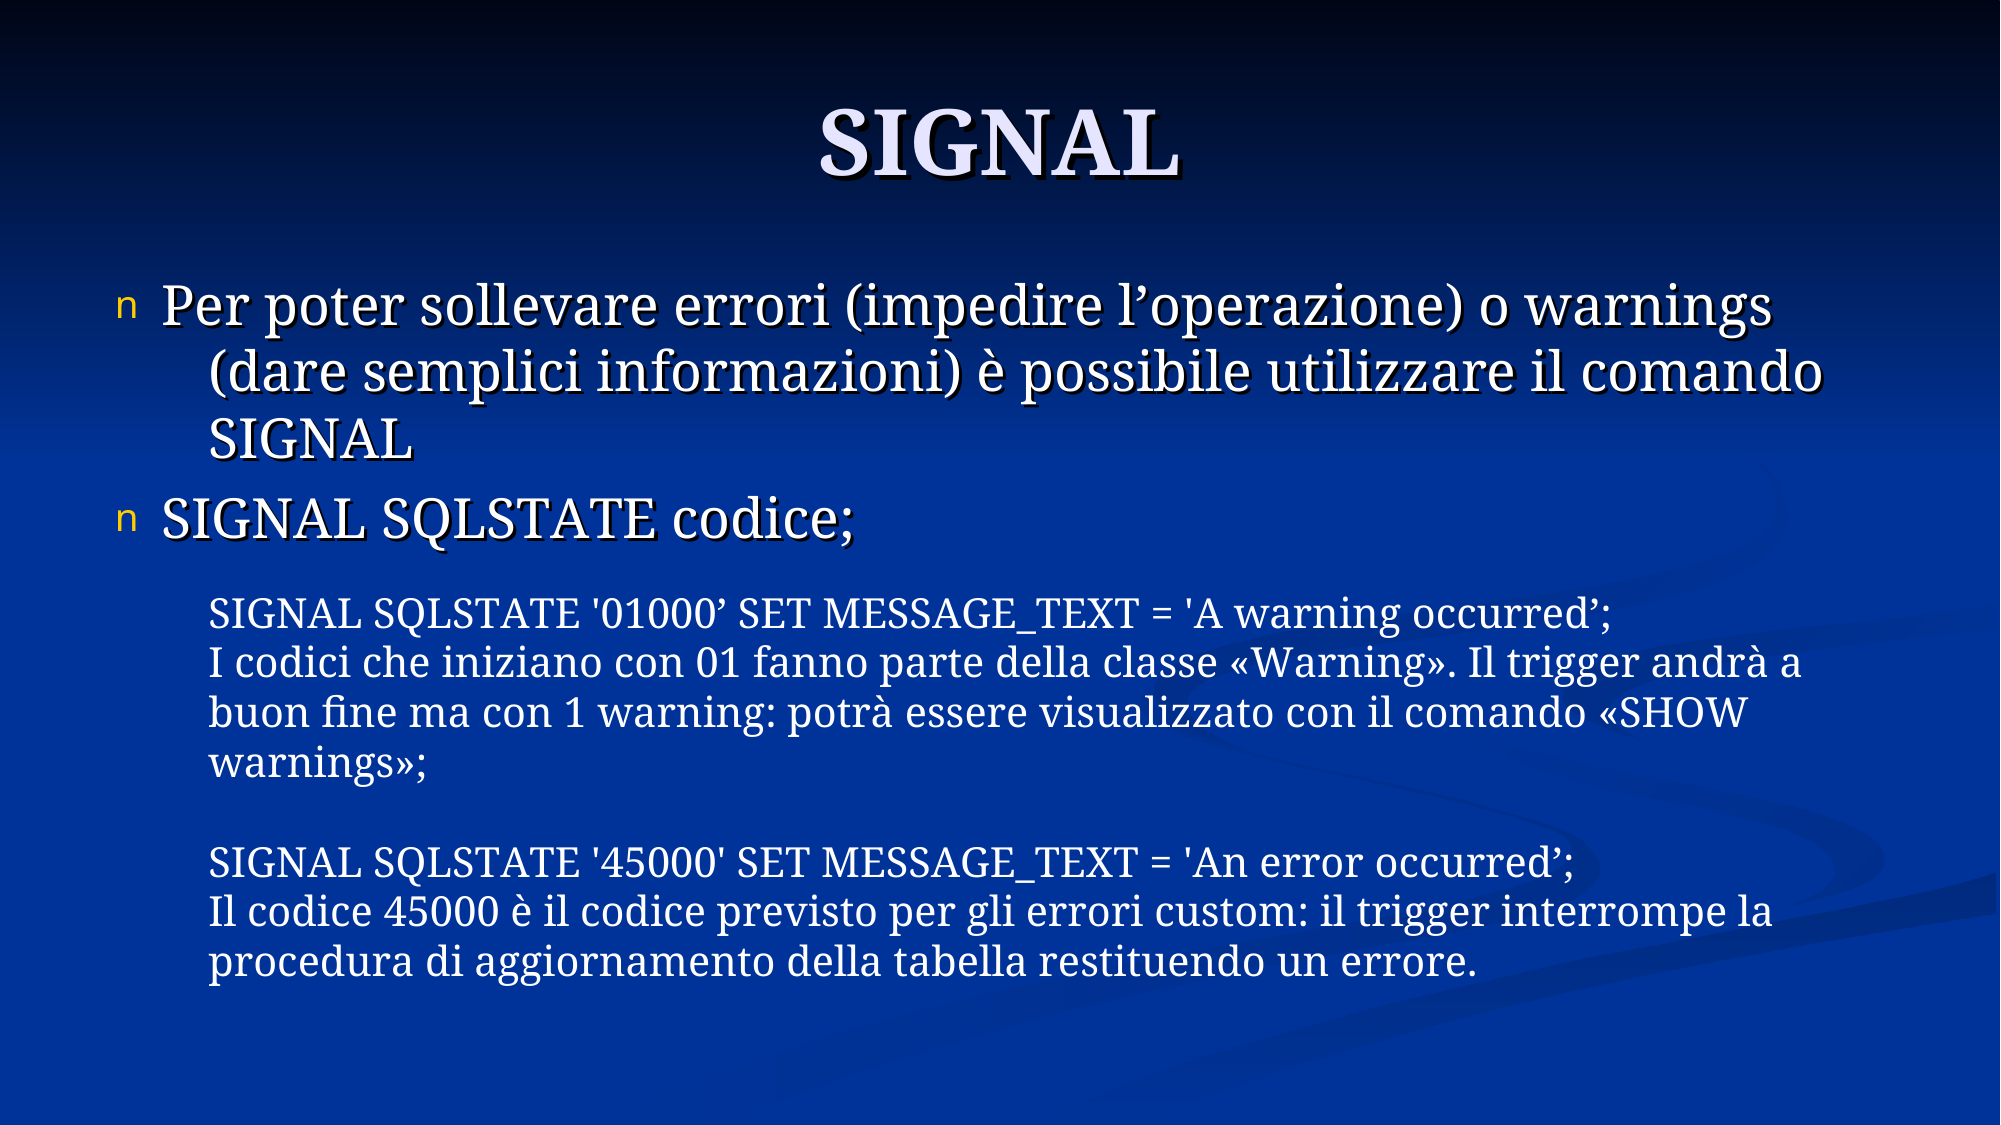

# SIGNAL
Per poter sollevare errori (impedire l’operazione) o warnings (dare semplici informazioni) è possibile utilizzare il comando SIGNAL
SIGNAL SQLSTATE codice;
SIGNAL SQLSTATE '01000’ SET MESSAGE_TEXT = 'A warning occurred’;
I codici che iniziano con 01 fanno parte della classe «Warning». Il trigger andrà a buon fine ma con 1 warning: potrà essere visualizzato con il comando «SHOW warnings»;
SIGNAL SQLSTATE '45000' SET MESSAGE_TEXT = 'An error occurred’;
Il codice 45000 è il codice previsto per gli errori custom: il trigger interrompe la procedura di aggiornamento della tabella restituendo un errore.